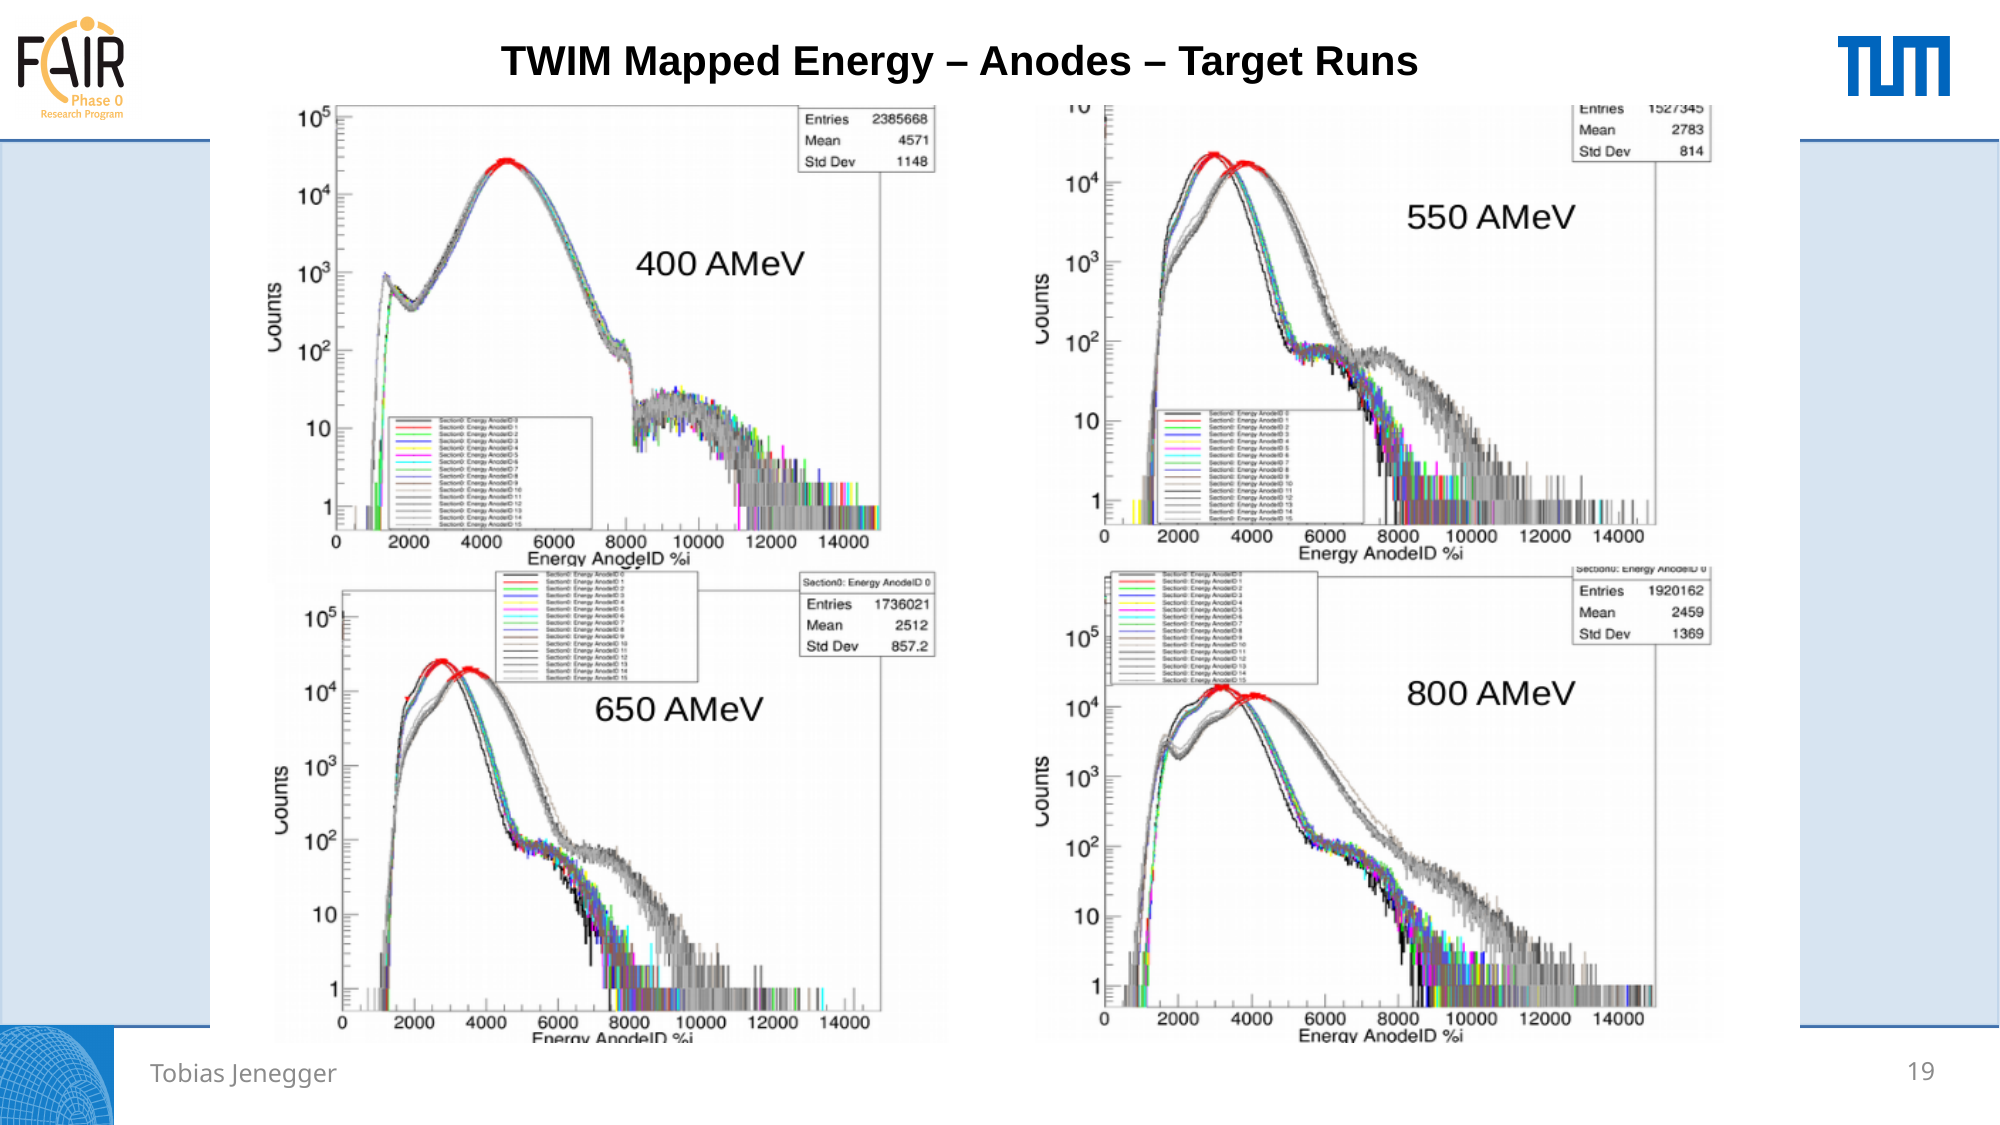

TWIM Mapped Energy – Anodes – Target Runs
19